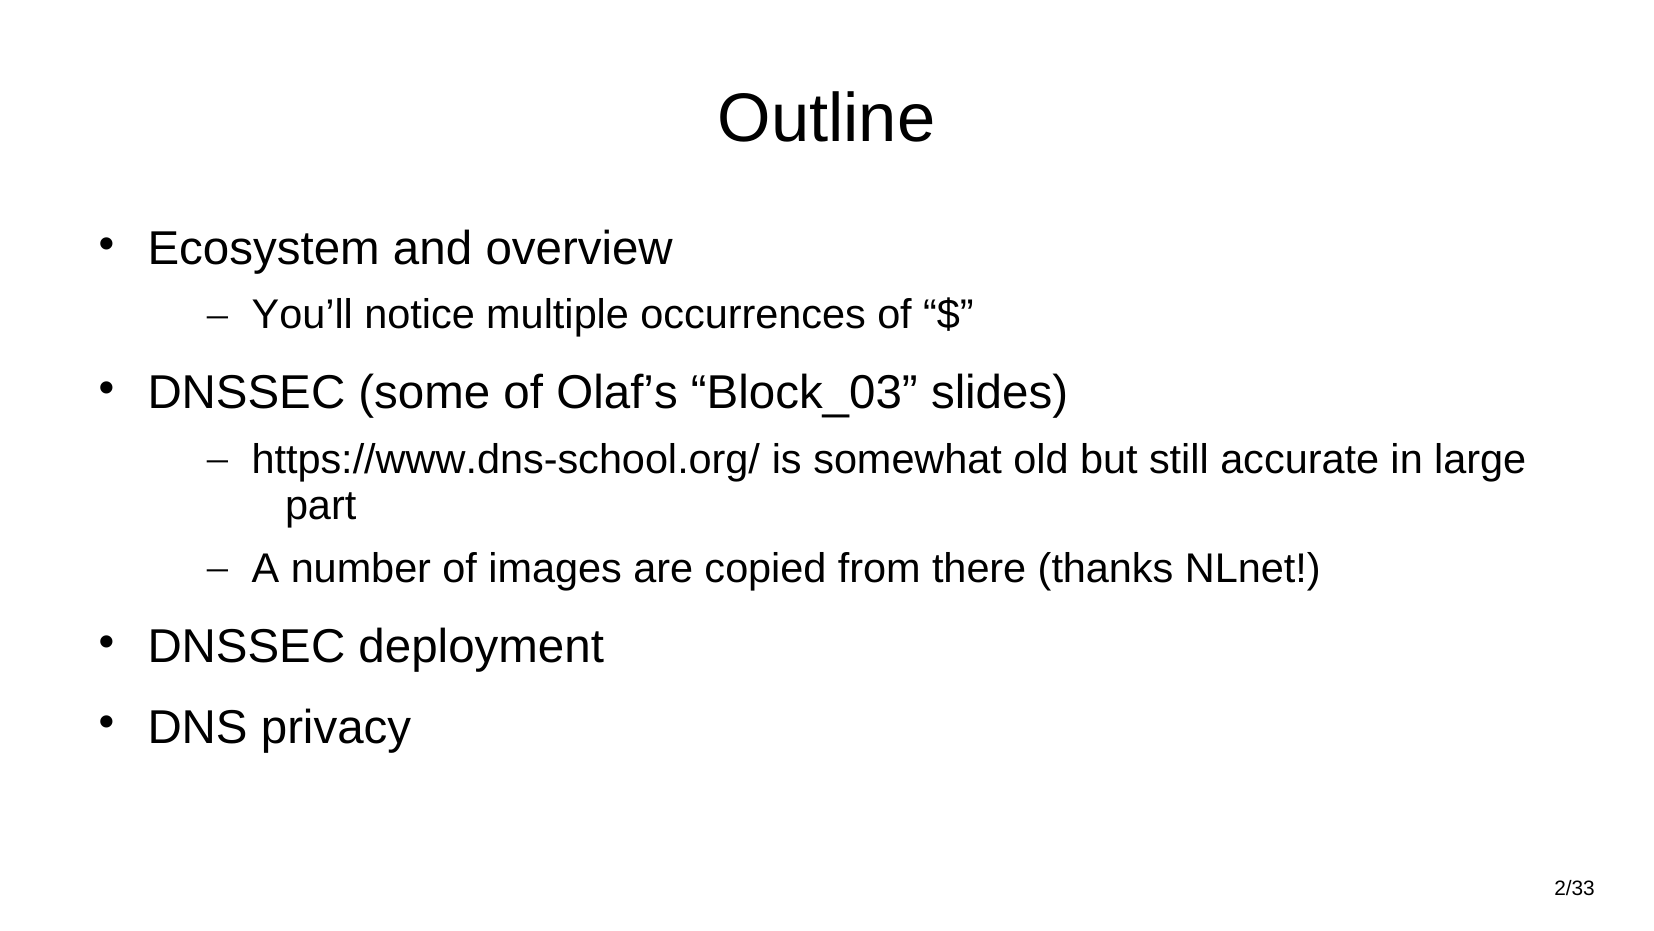

# Outline
Ecosystem and overview
You’ll notice multiple occurrences of “$”
DNSSEC (some of Olaf’s “Block_03” slides)
https://www.dns-school.org/ is somewhat old but still accurate in large part
A number of images are copied from there (thanks NLnet!)
DNSSEC deployment
DNS privacy